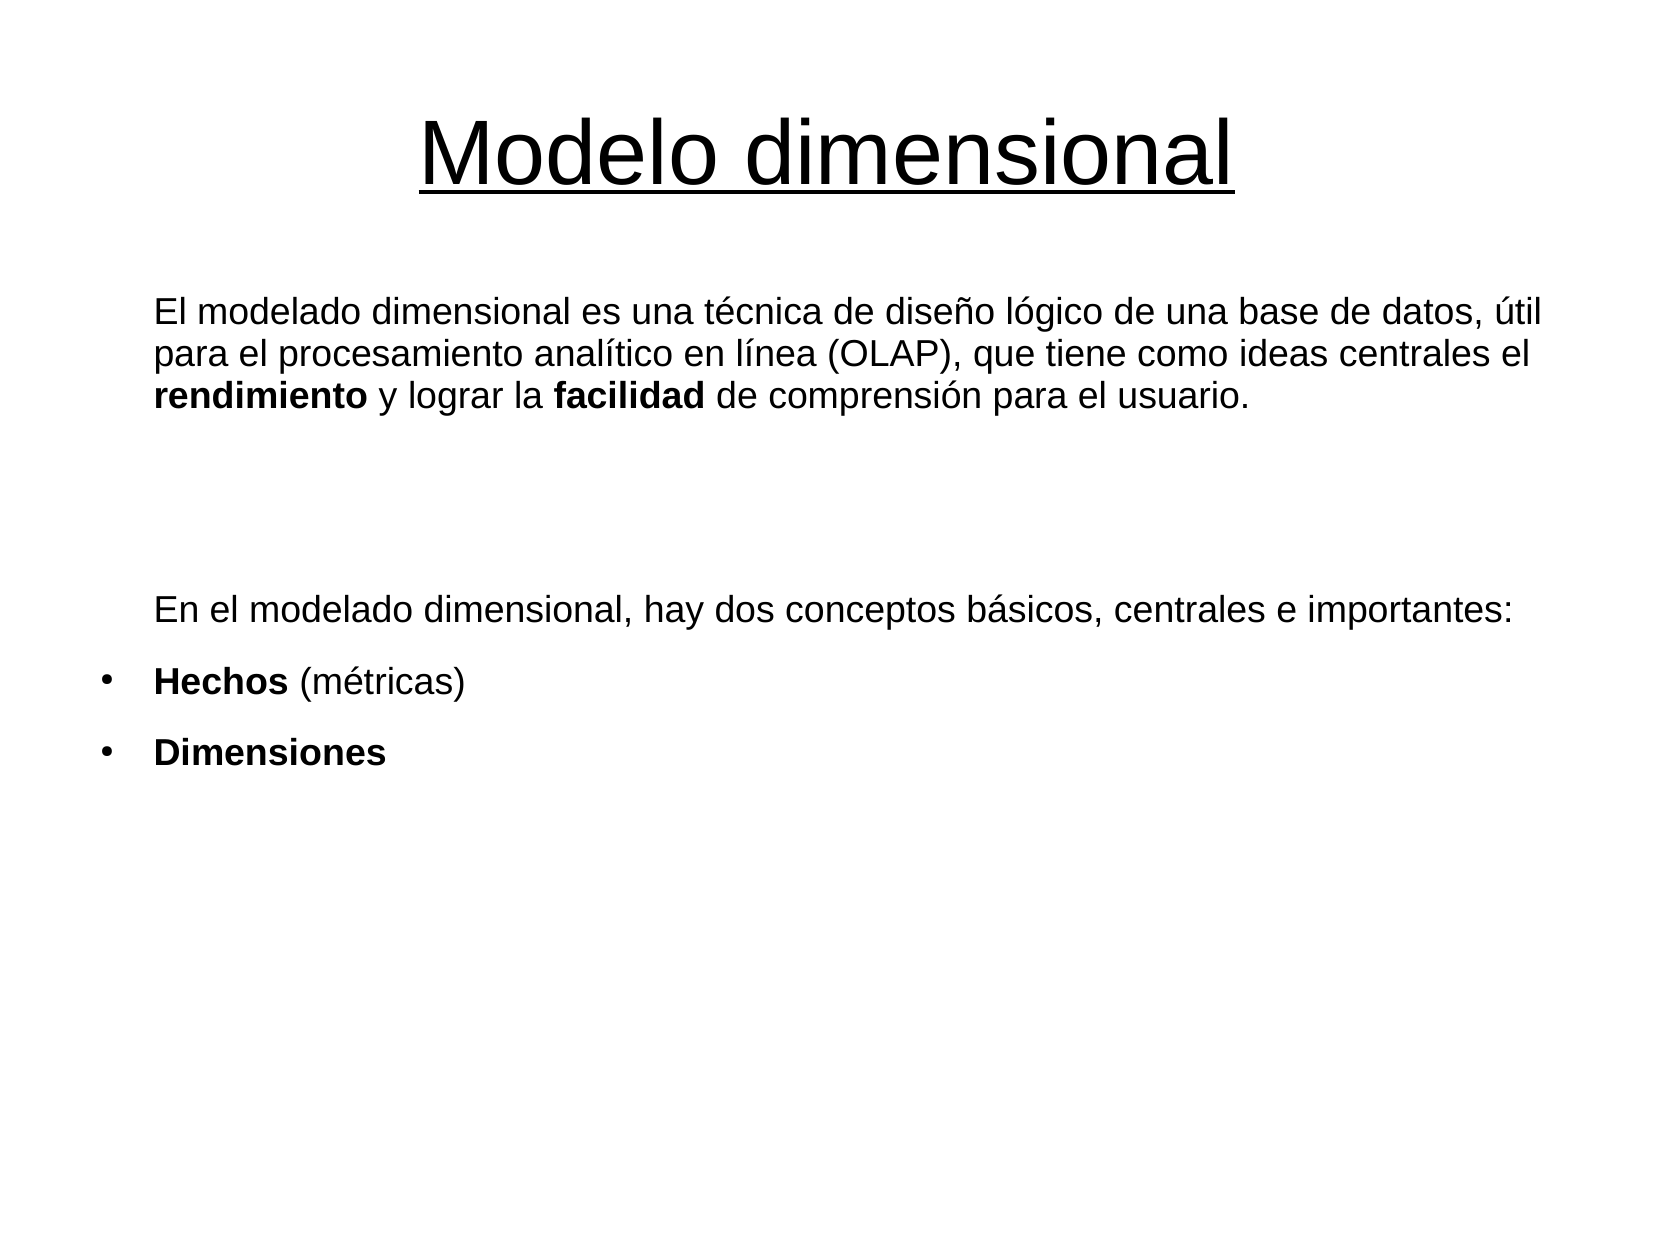

# Modelo dimensional
El modelado dimensional es una técnica de diseño lógico de una base de datos, útil para el procesamiento analítico en línea (OLAP), que tiene como ideas centrales el rendimiento y lograr la facilidad de comprensión para el usuario.
En el modelado dimensional, hay dos conceptos básicos, centrales e importantes:
Hechos (métricas)
Dimensiones